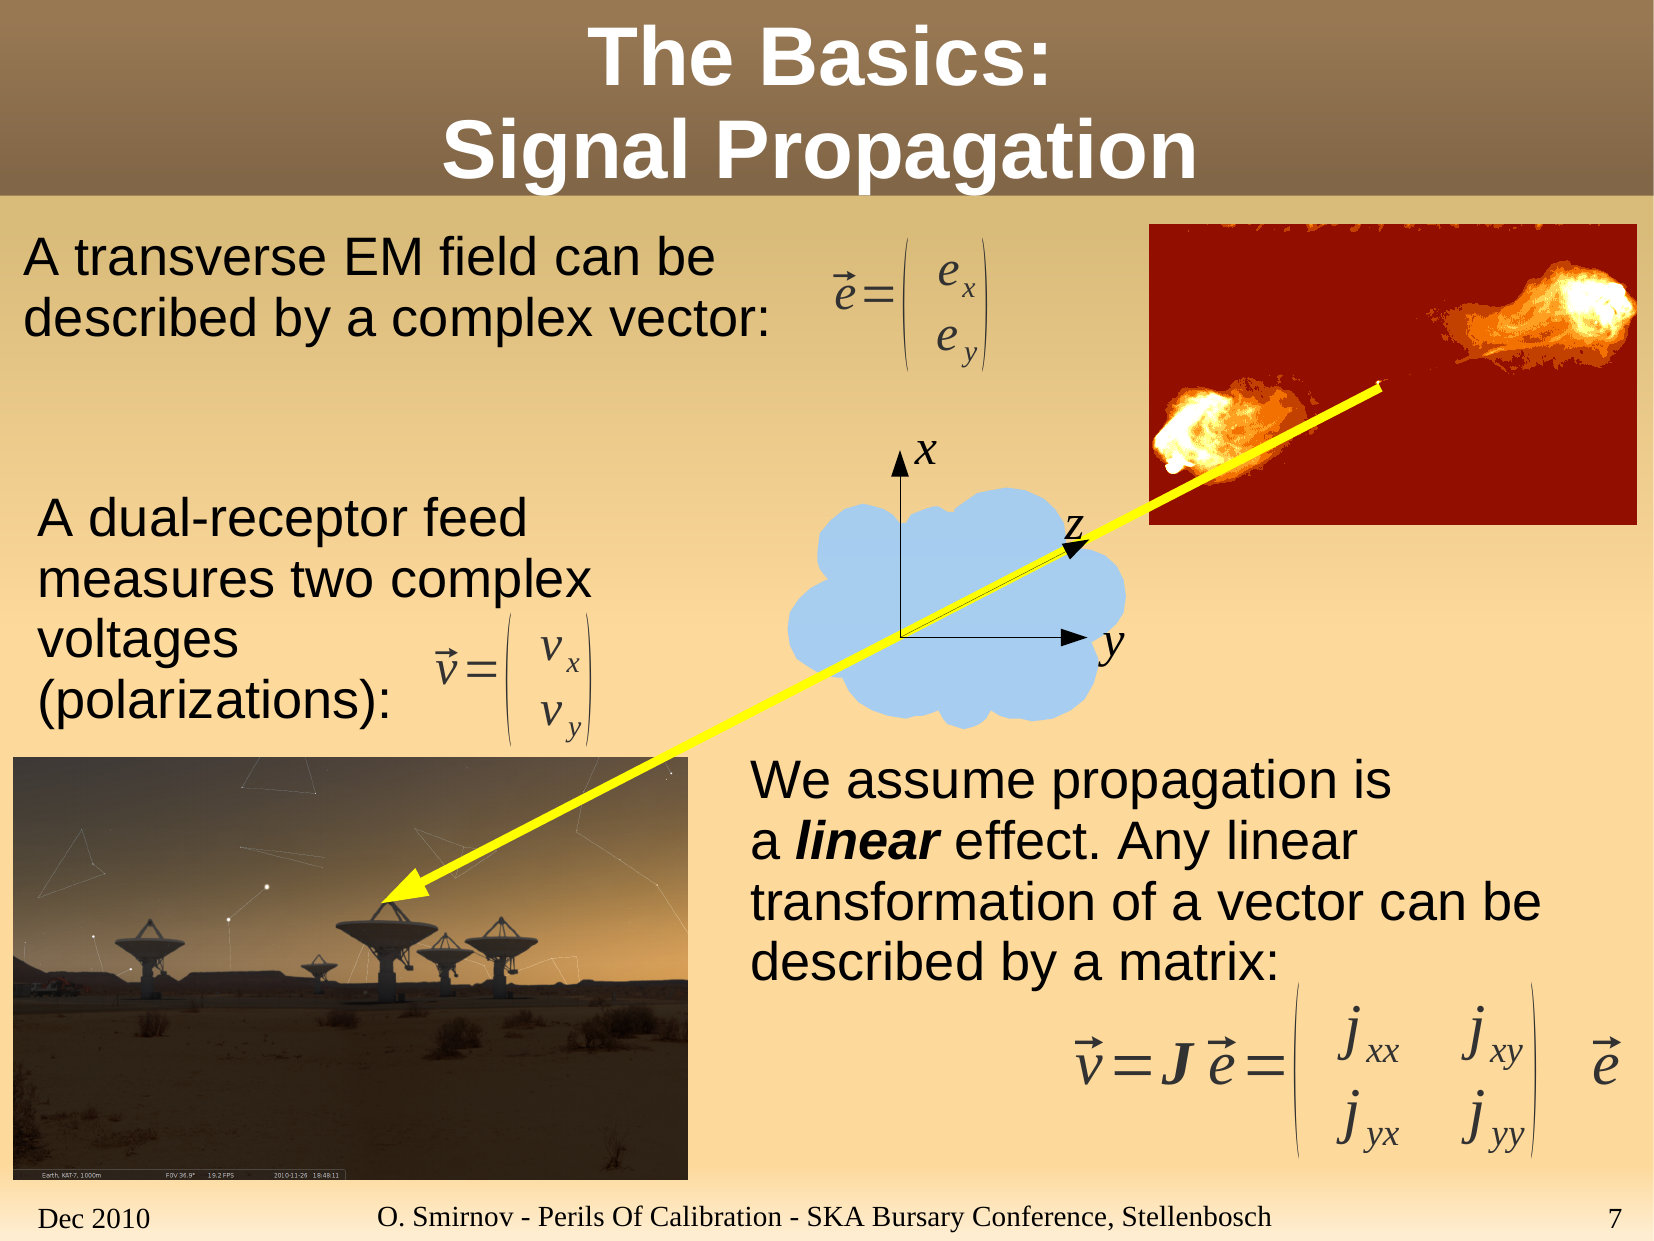

# The Basics: Signal Propagation
A transverse EM field can be described by a complex vector:
x
A dual-receptor feed measures two complex voltages
(polarizations):
z
y
We assume propagation is
a linear effect. Any linear transformation of a vector can be described by a matrix:
O. Smirnov - Perils Of Calibration - SKA Bursary Conference, Stellenbosch
Dec 2010
7